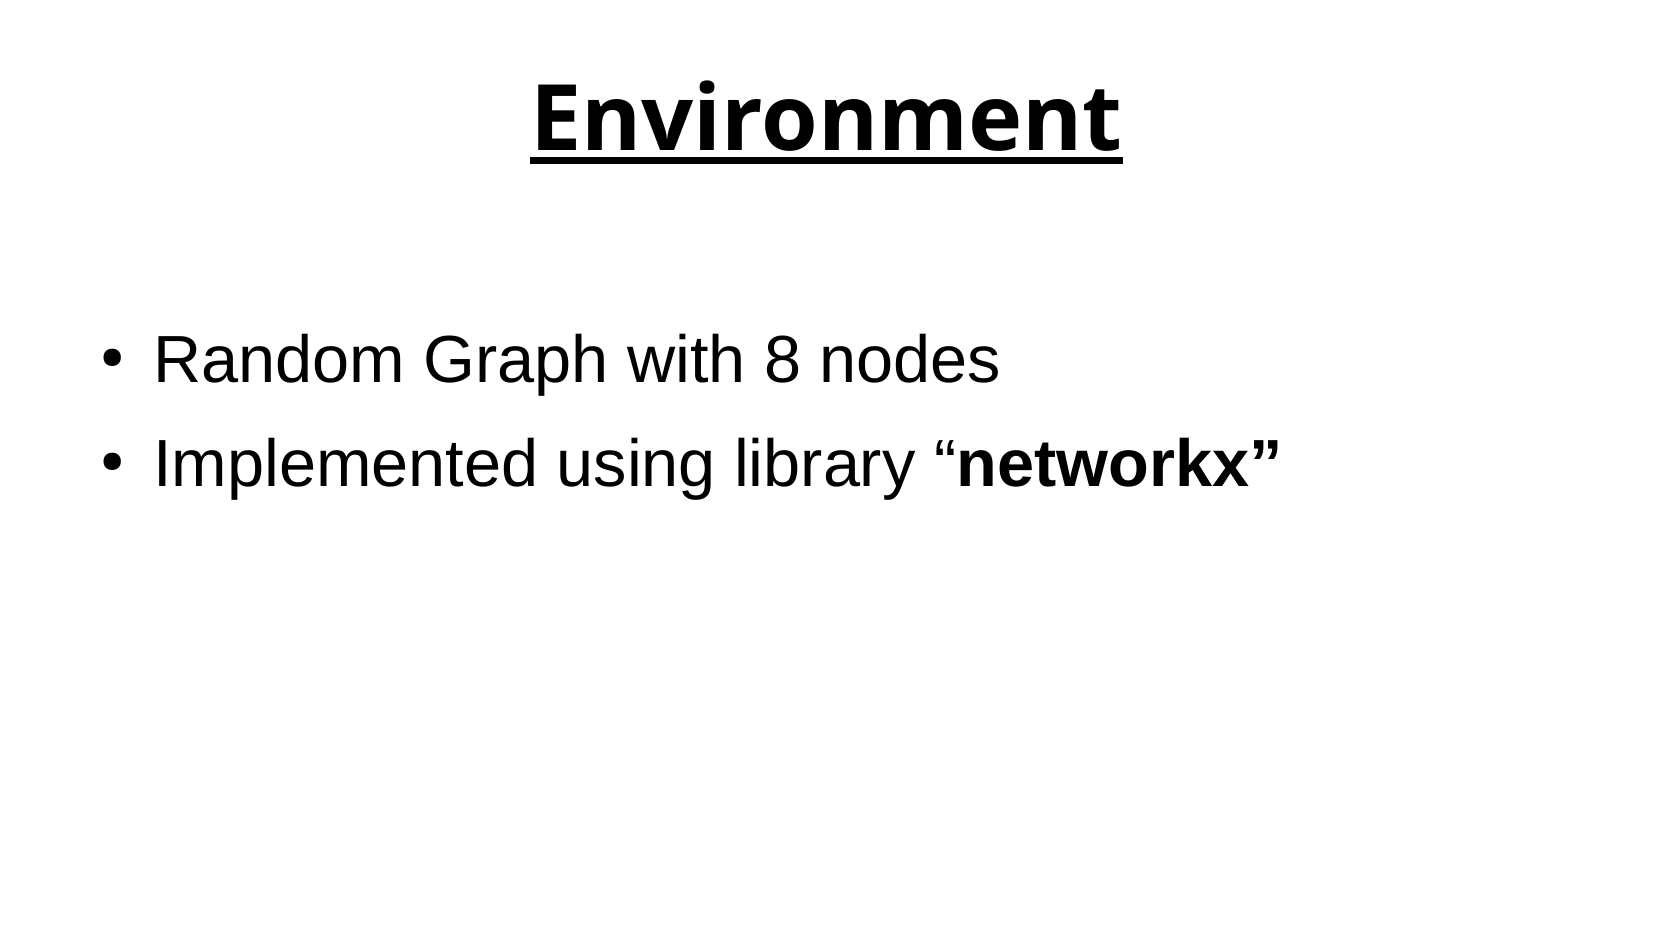

# Environment
Random Graph with 8 nodes
Implemented using library “networkx”